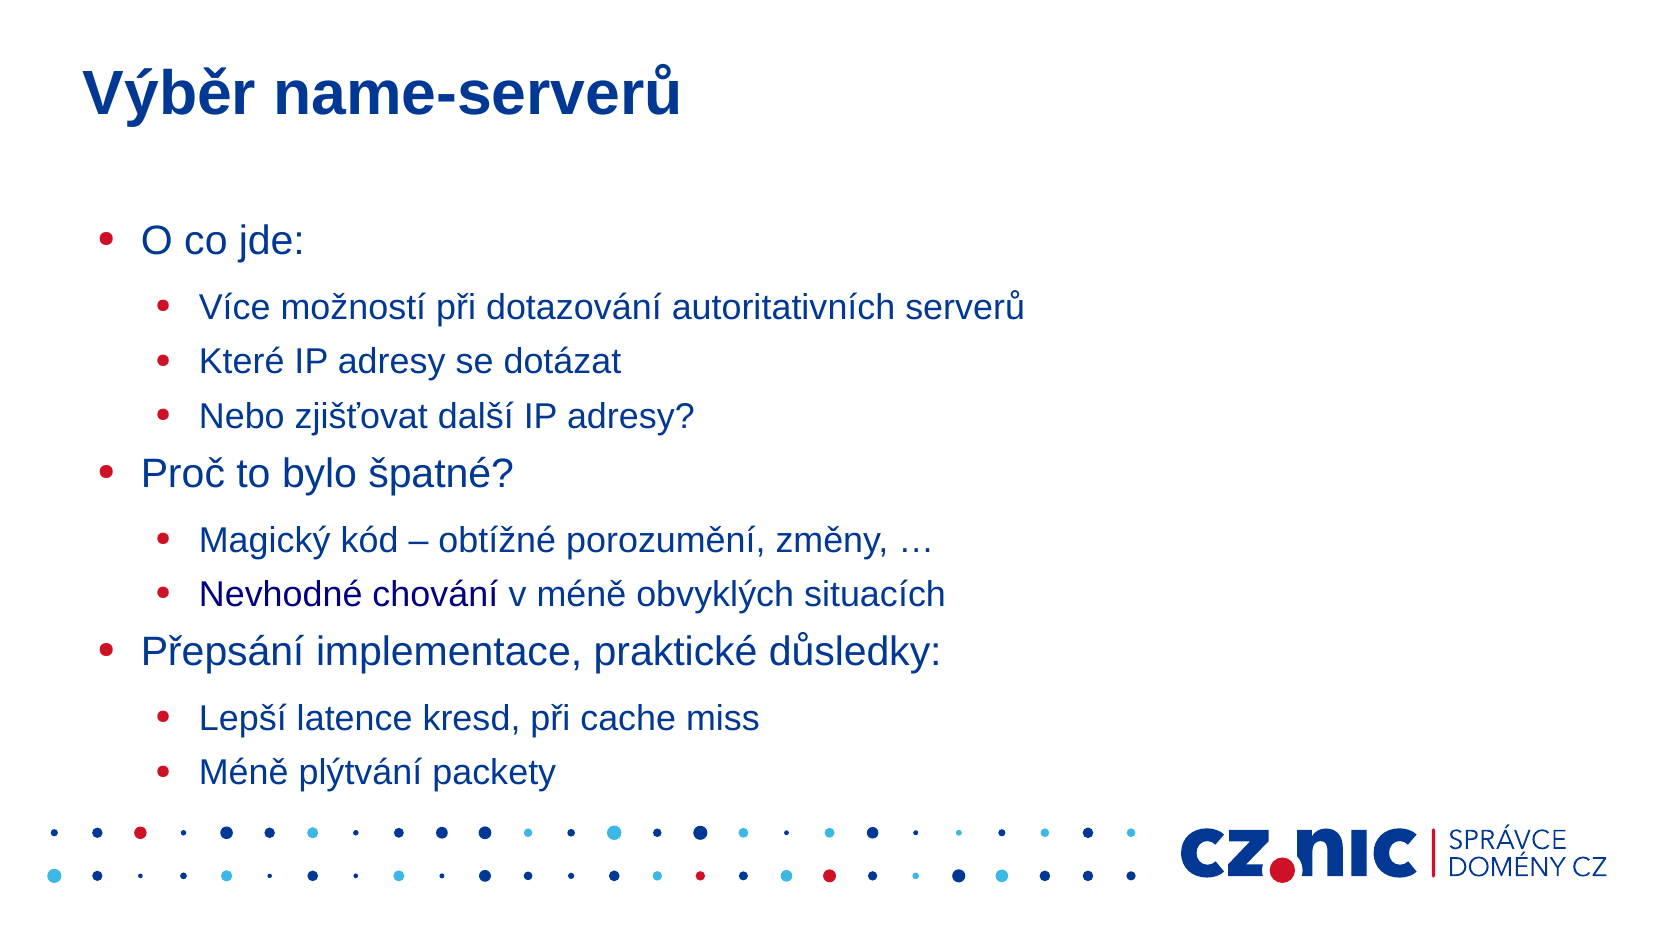

# Výběr name-serverů
O co jde:
Více možností při dotazování autoritativních serverů
Které IP adresy se dotázat
Nebo zjišťovat další IP adresy?
Proč to bylo špatné?
Magický kód – obtížné porozumění, změny, …
Nevhodné chování v méně obvyklých situacích
Přepsání implementace, praktické důsledky:
Lepší latence kresd, při cache miss
Méně plýtvání packety